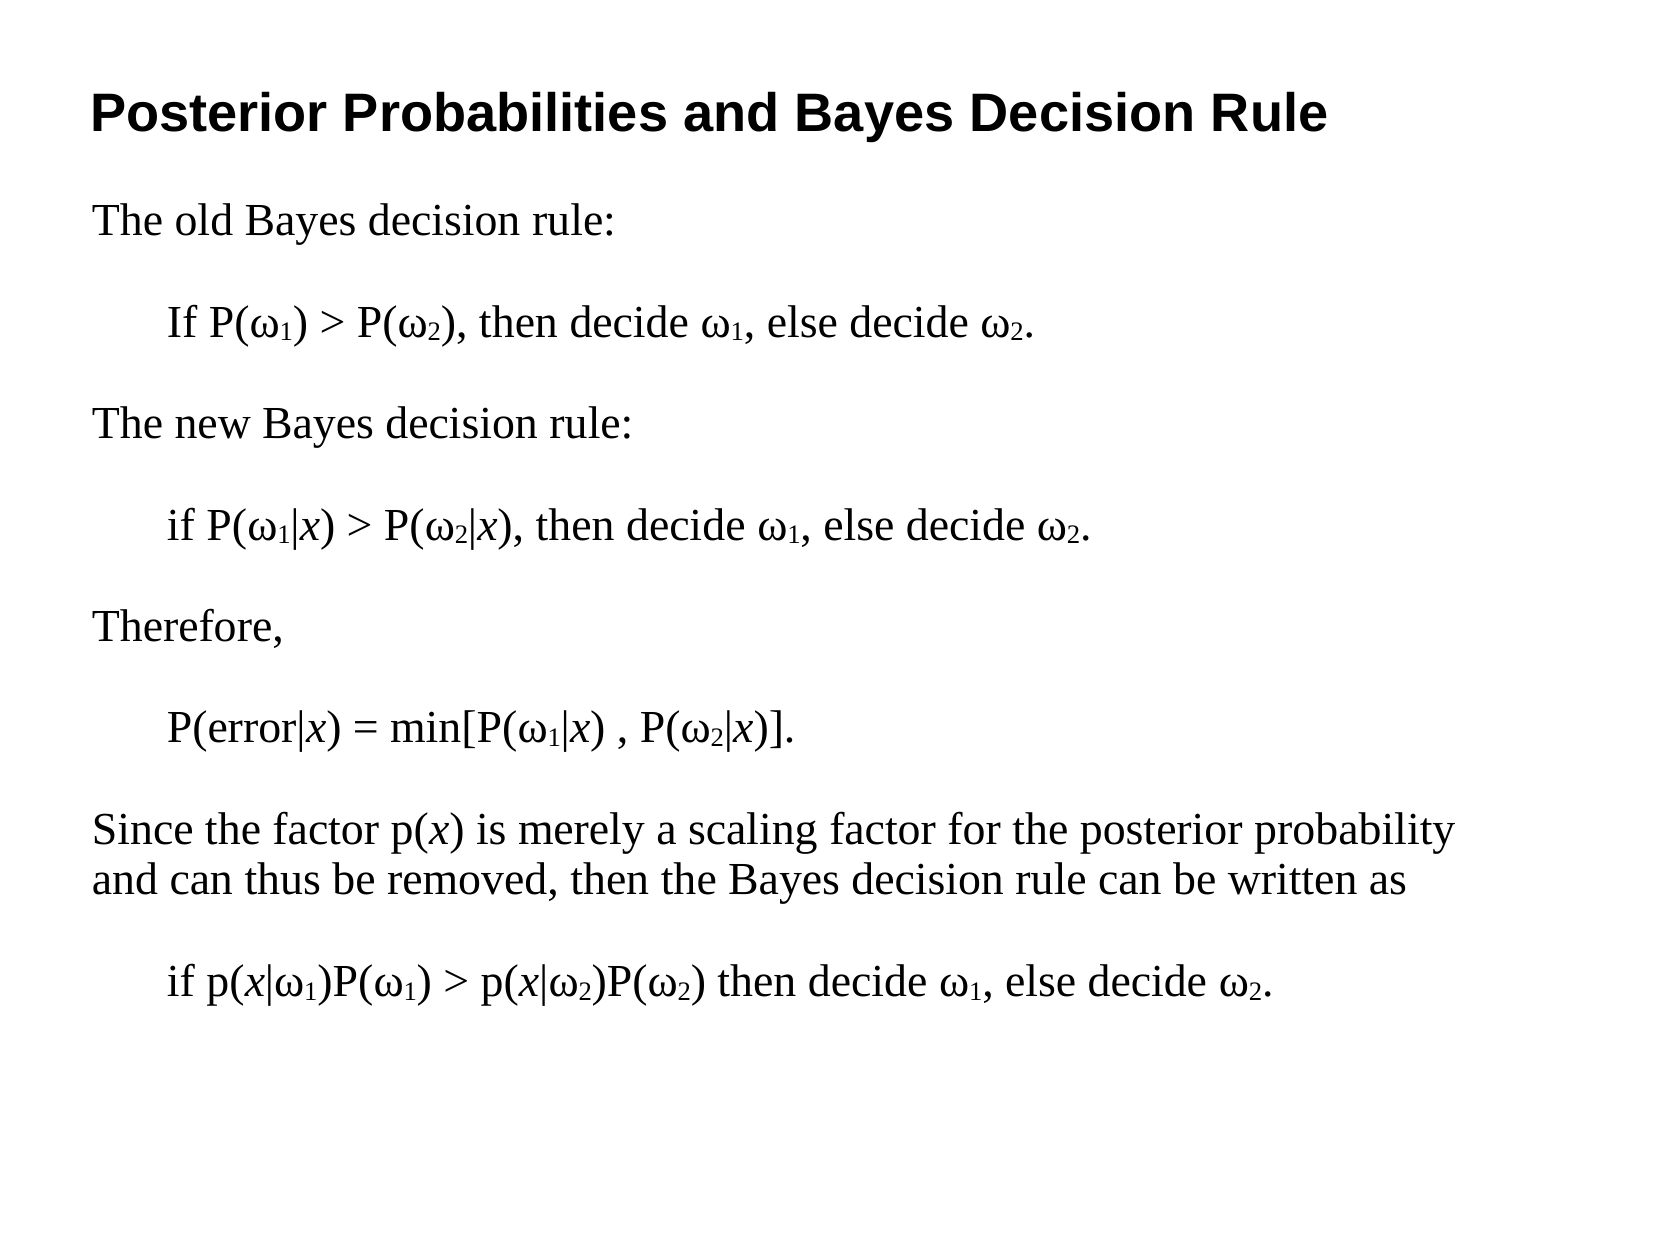

Posterior Probabilities and Bayes Decision Rule
The old Bayes decision rule:
	If P(ω1) > P(ω2), then decide ω1, else decide ω2.
The new Bayes decision rule:
	if P(ω1|x) > P(ω2|x), then decide ω1, else decide ω2.
Therefore,
	P(error|x) = min[P(ω1|x) , P(ω2|x)].
Since the factor p(x) is merely a scaling factor for the posterior probability
and can thus be removed, then the Bayes decision rule can be written as
	if p(x|ω1)P(ω1) > p(x|ω2)P(ω2) then decide ω1, else decide ω2.